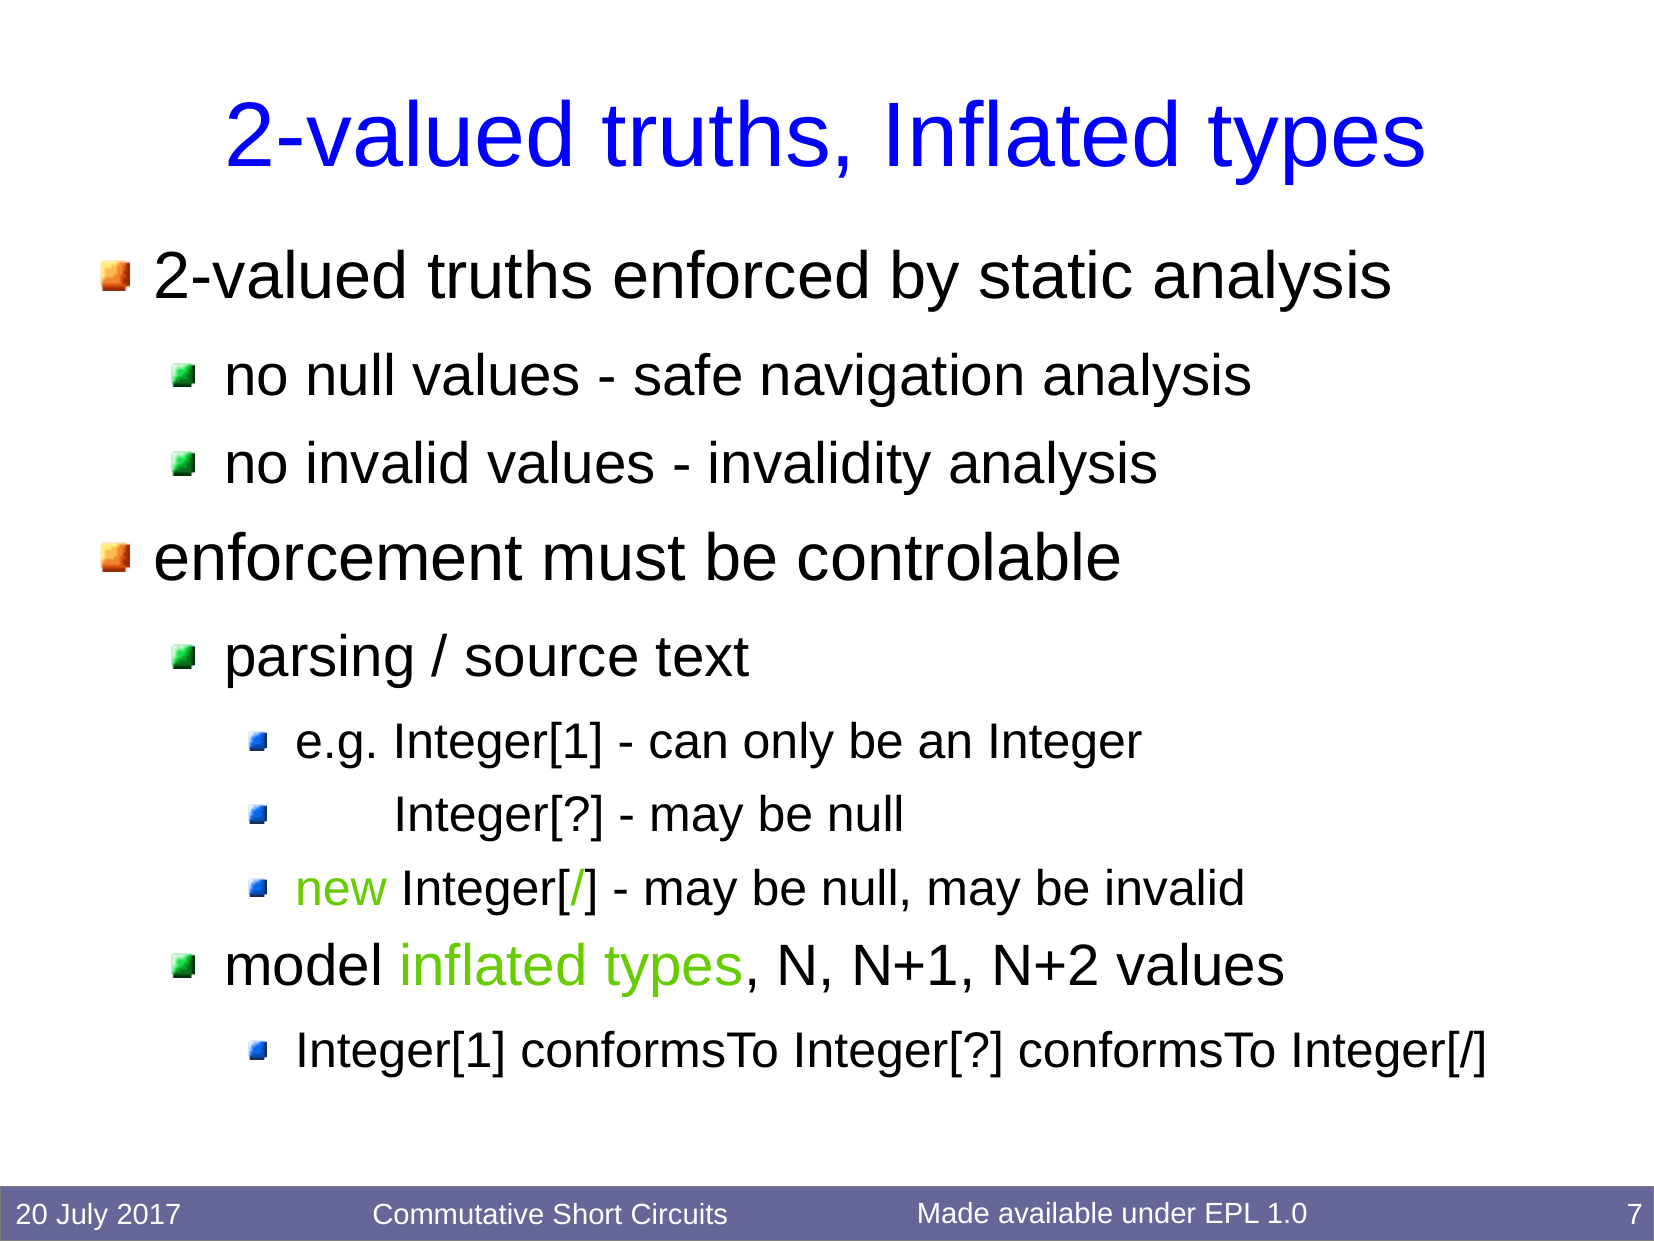

# 2-valued truths, Inflated types
2-valued truths enforced by static analysis
no null values - safe navigation analysis
no invalid values - invalidity analysis
enforcement must be controlable
parsing / source text
e.g. Integer[1] - can only be an Integer
 Integer[?] - may be null
new Integer[/] - may be null, may be invalid
model inflated types, N, N+1, N+2 values
Integer[1] conformsTo Integer[?] conformsTo Integer[/]
20 July 2017
Commutative Short Circuits
7